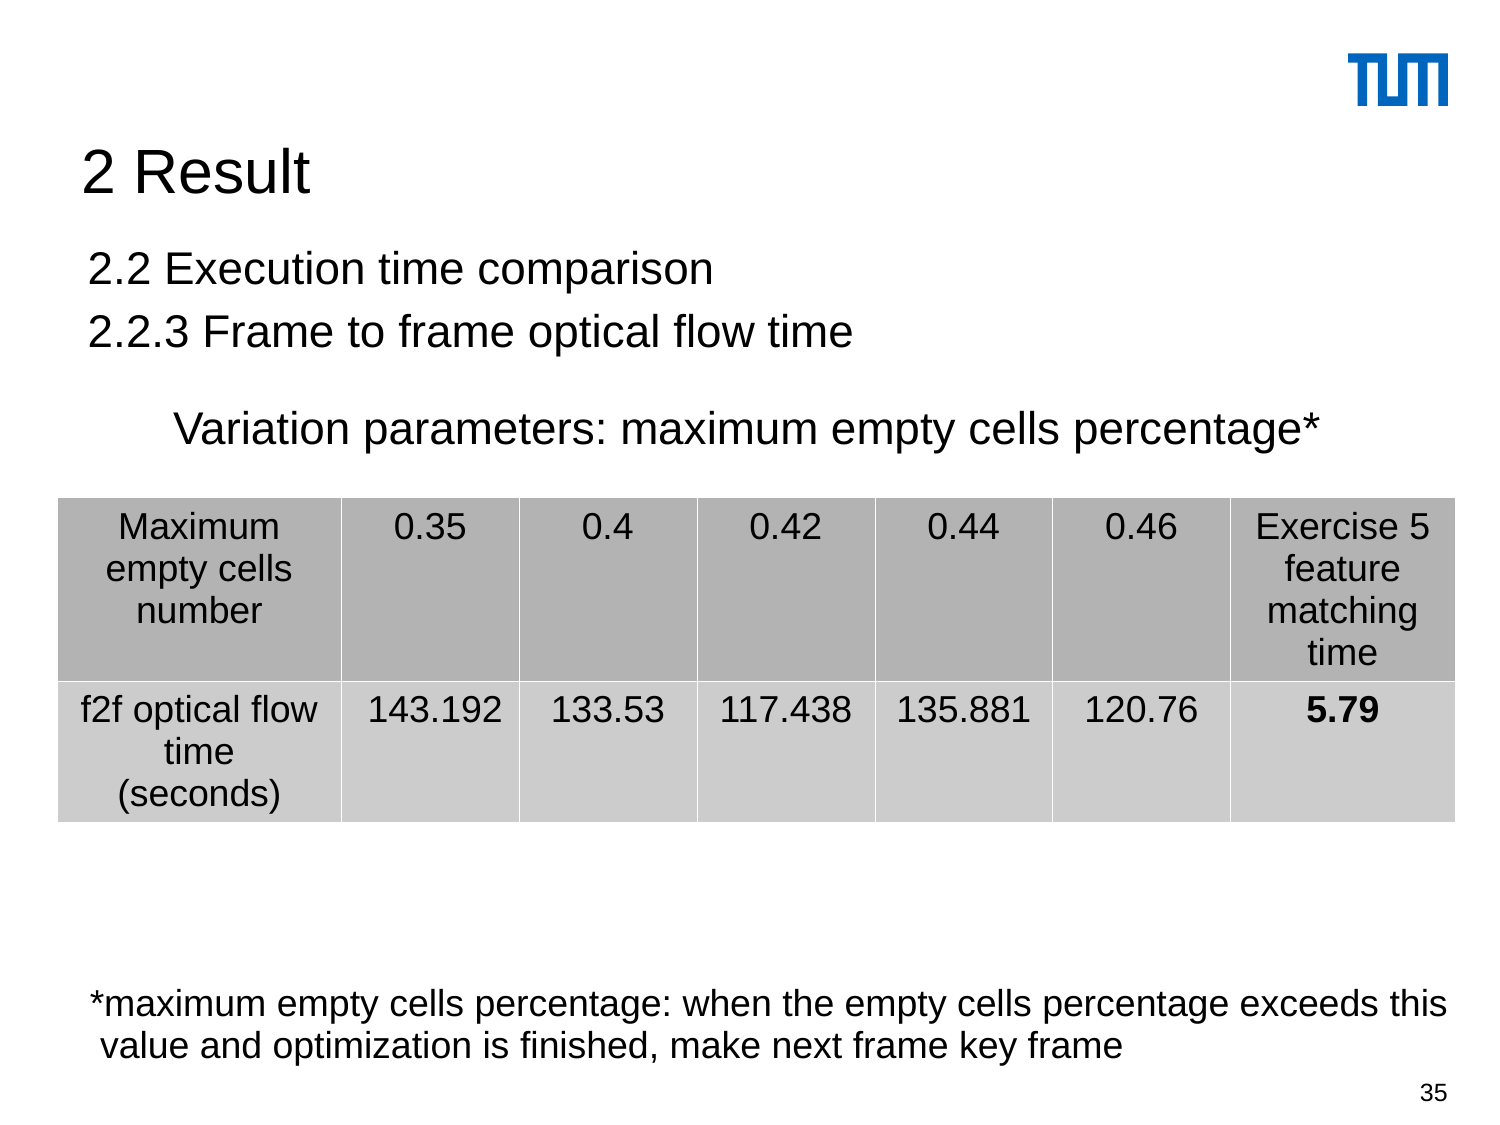

2 Result
# 2.2 Execution time comparison
2.2.3 Frame to frame optical flow time
Variation parameters: maximum empty cells percentage*
| Maximum empty cells number | 0.35 | 0.4 | 0.42 | 0.44 | 0.46 | Exercise 5 feature matching time |
| --- | --- | --- | --- | --- | --- | --- |
| f2f optical flow time (seconds) | 143.192 | 133.53 | 117.438 | 135.881 | 120.76 | 5.79 |
*maximum empty cells percentage: when the empty cells percentage exceeds this
 value and optimization is finished, make next frame key frame